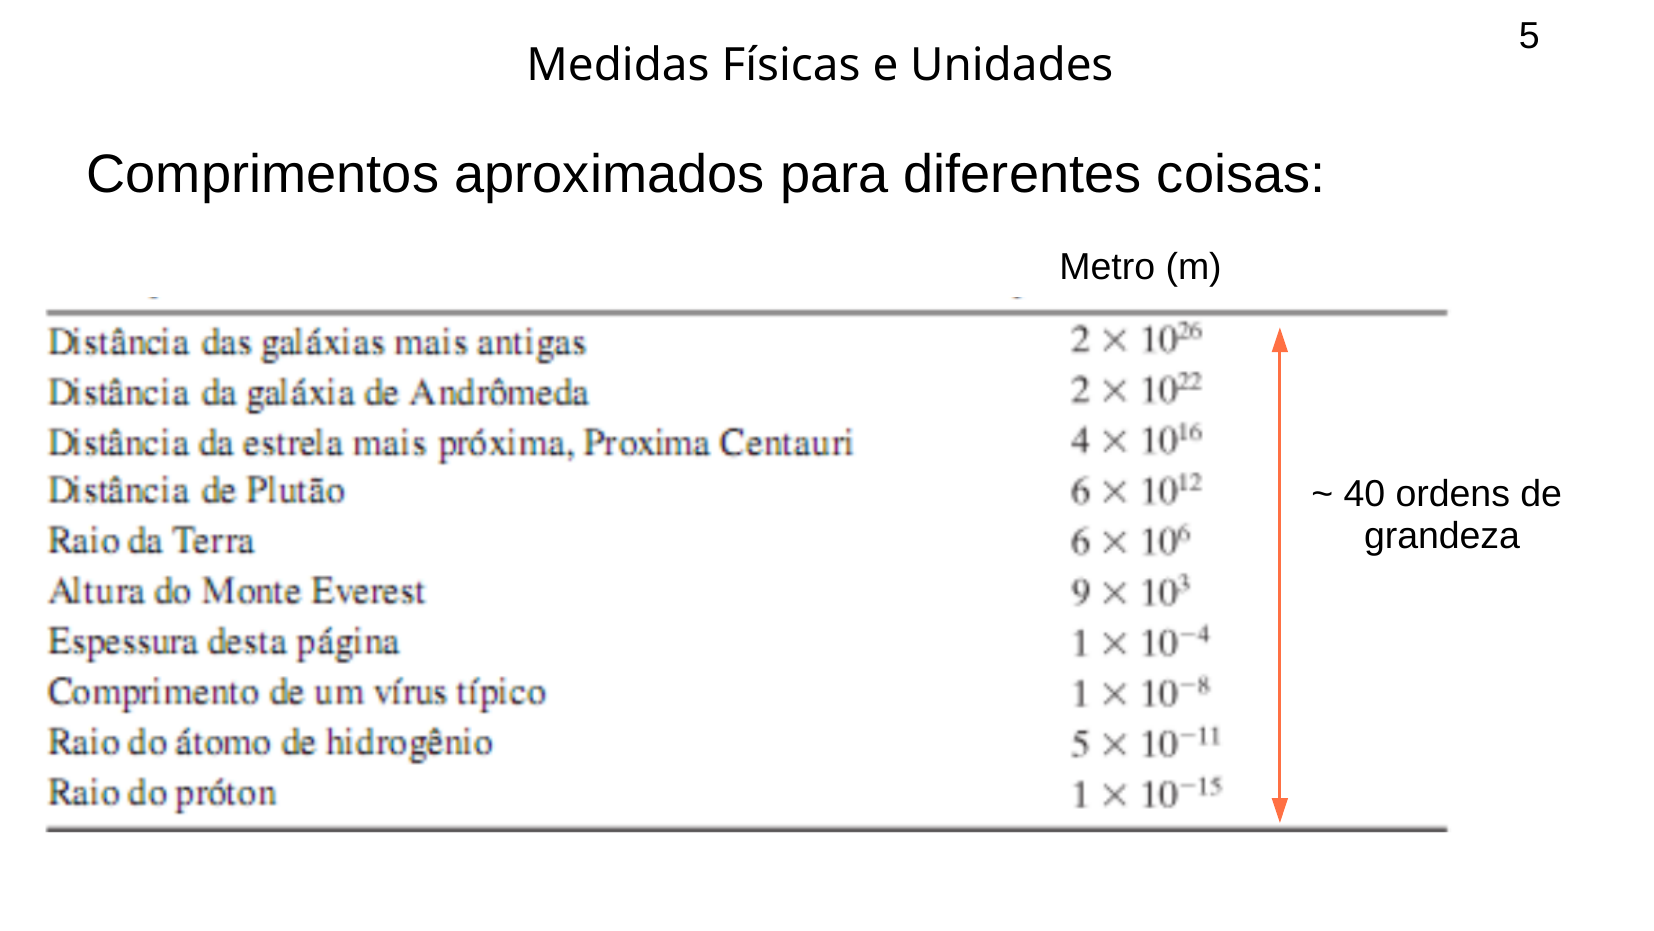

Medidas Físicas e Unidades
Comprimentos aproximados para diferentes coisas:
Metro (m)
~ 40 ordens de
grandeza